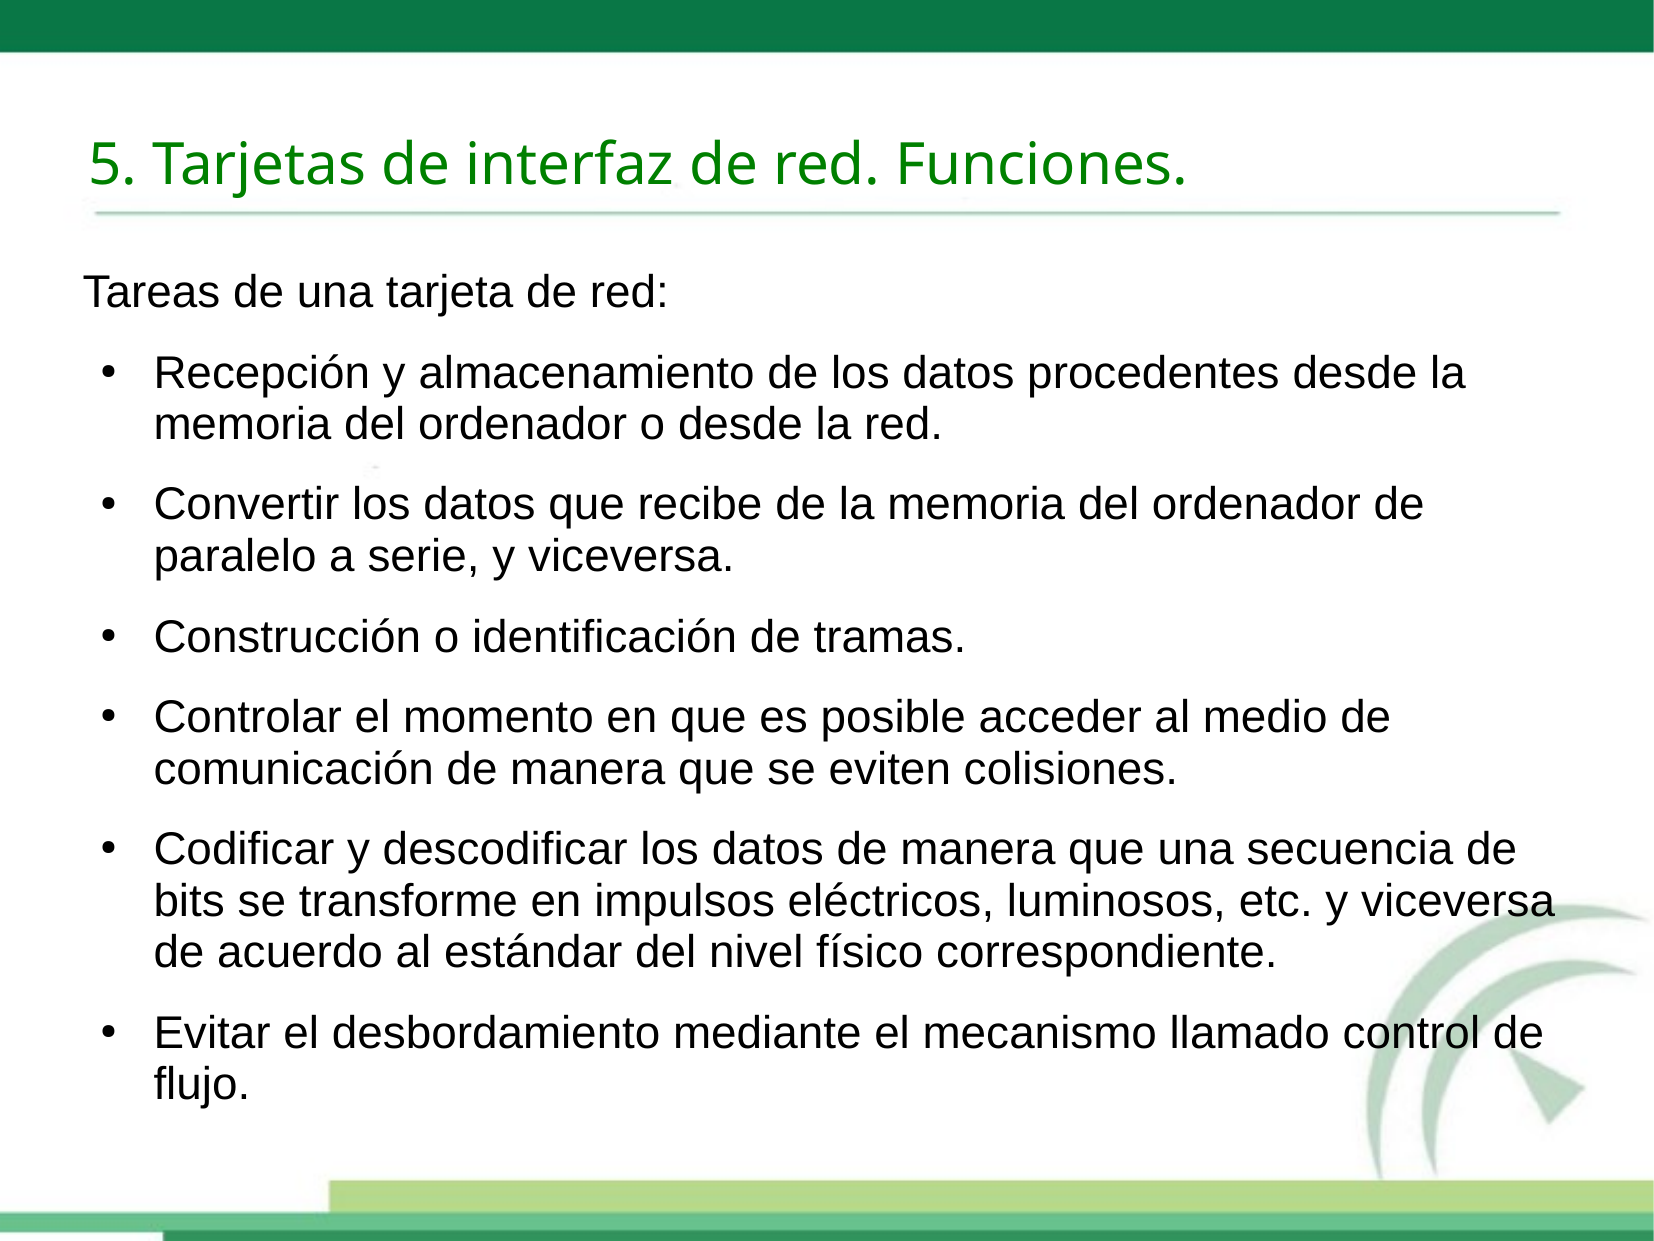

# 5. Tarjetas de interfaz de red. Funciones.
Tareas de una tarjeta de red:
Recepción y almacenamiento de los datos procedentes desde la memoria del ordenador o desde la red.
Convertir los datos que recibe de la memoria del ordenador de paralelo a serie, y viceversa.
Construcción o identificación de tramas.
Controlar el momento en que es posible acceder al medio de comunicación de manera que se eviten colisiones.
Codificar y descodificar los datos de manera que una secuencia de bits se transforme en impulsos eléctricos, luminosos, etc. y viceversa de acuerdo al estándar del nivel físico correspondiente.
Evitar el desbordamiento mediante el mecanismo llamado control de flujo.